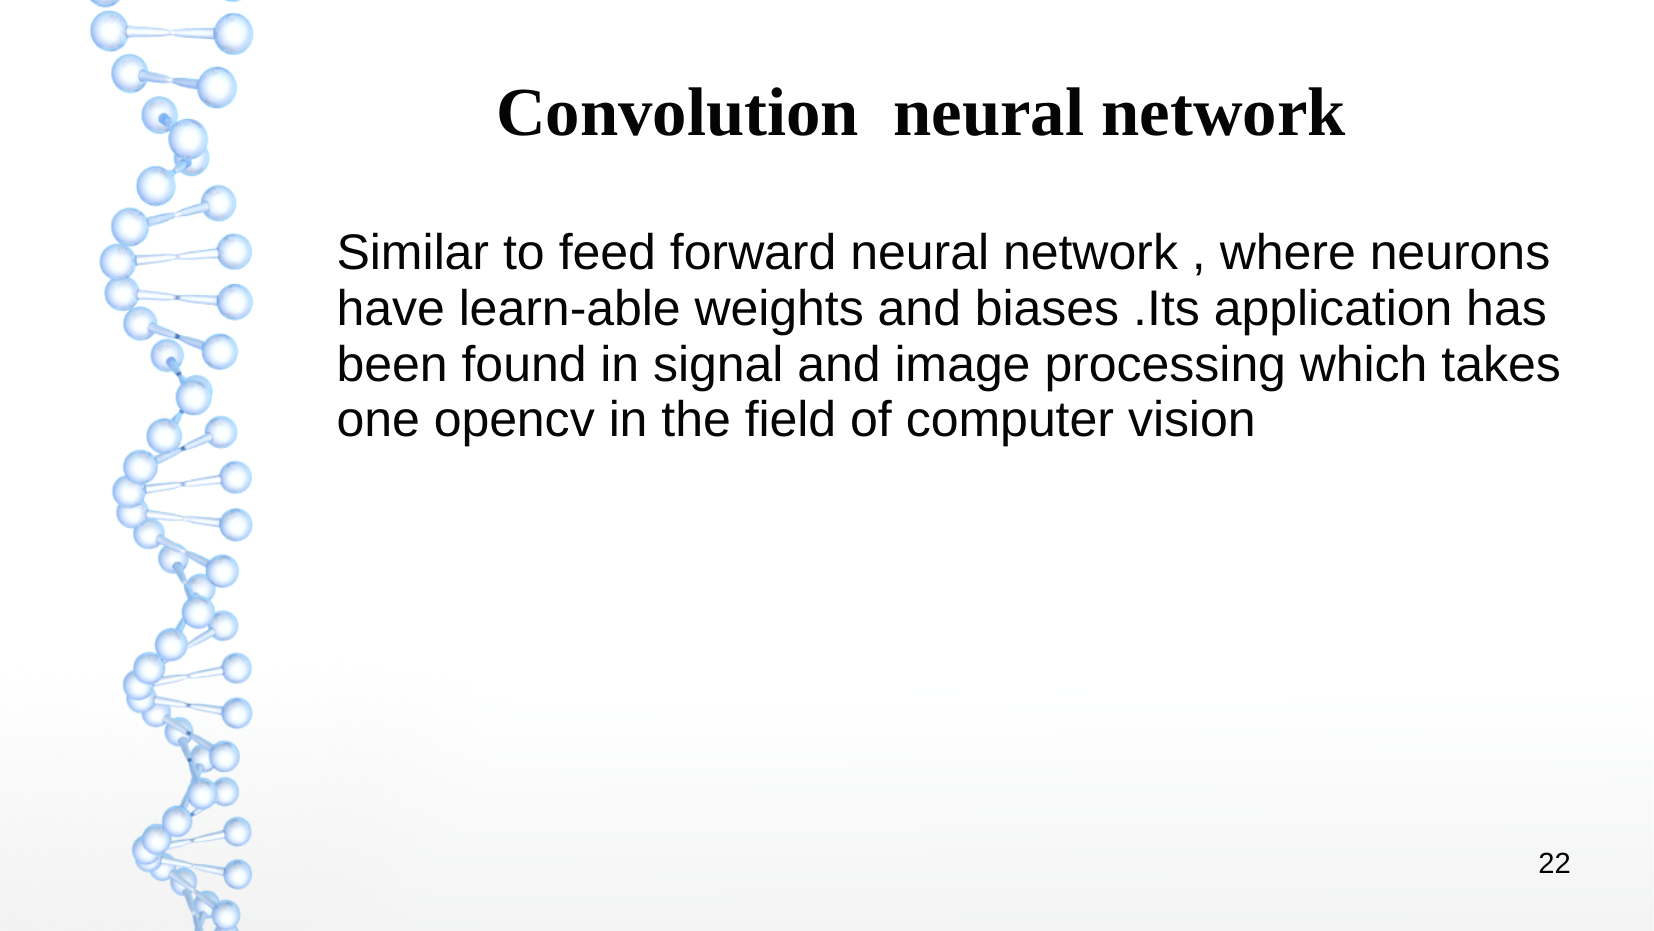

# Convolution neural network
Similar to feed forward neural network , where neurons have learn-able weights and biases .Its application has been found in signal and image processing which takes one opencv in the field of computer vision
22